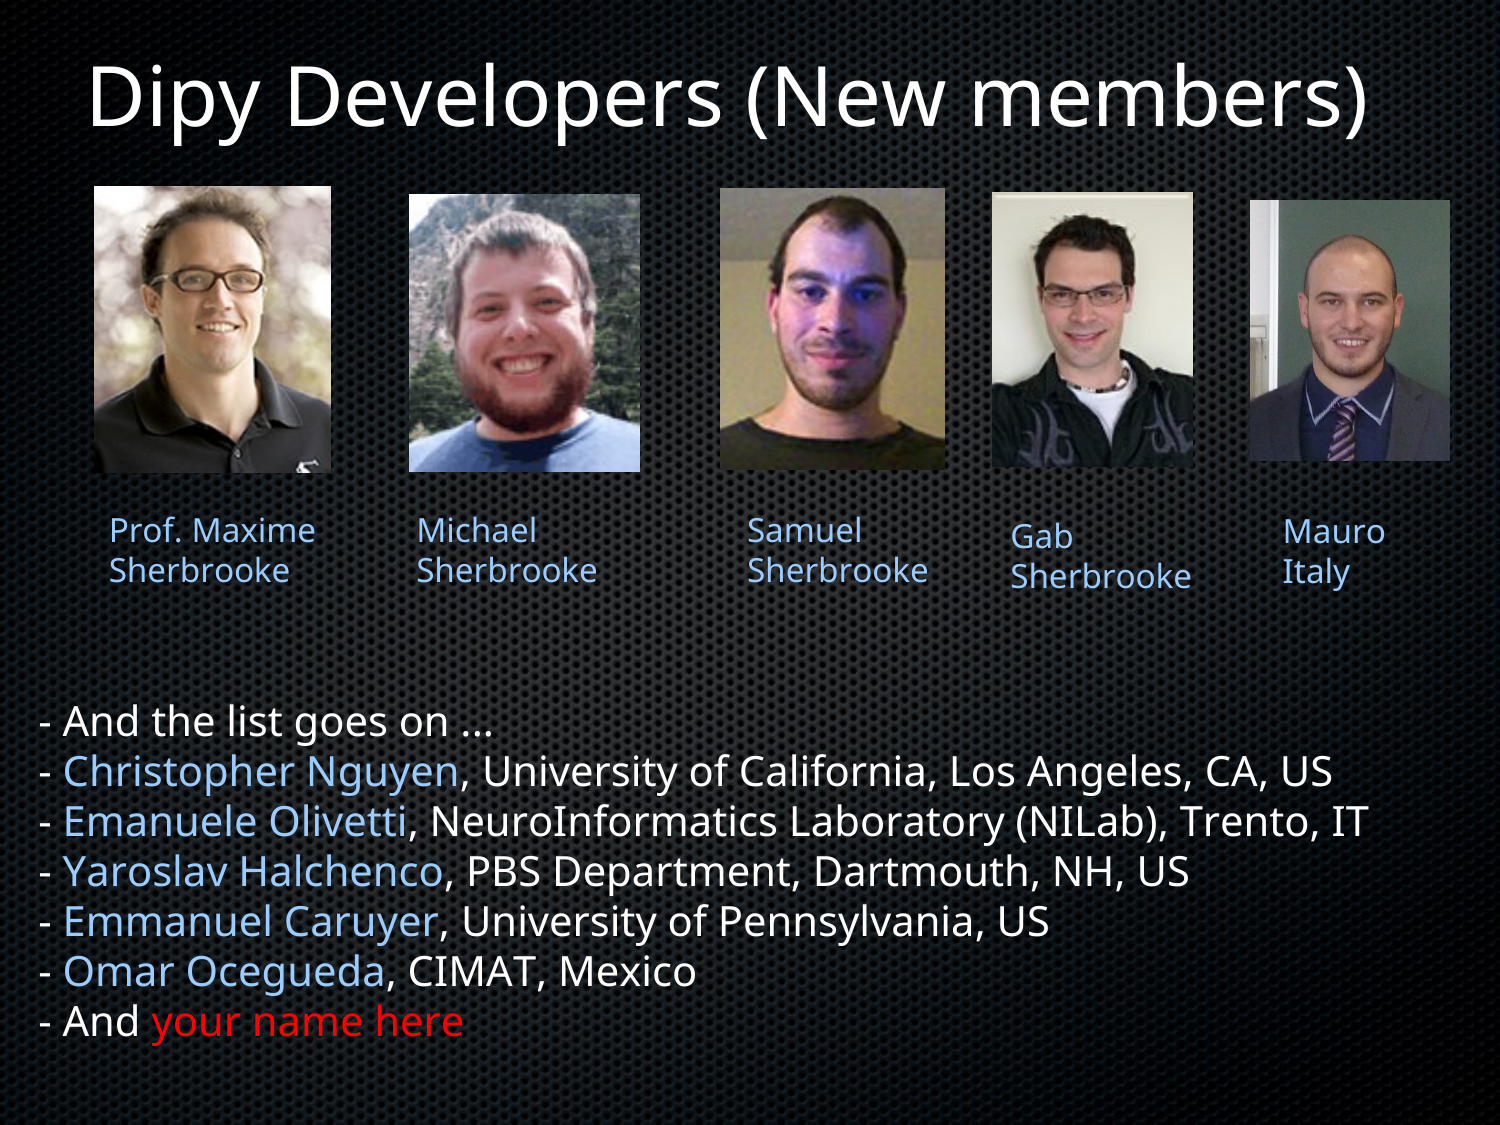

Dipy Developers (New members)
Prof. Maxime
Sherbrooke
Samuel
Sherbrooke
Michael
Sherbrooke
Mauro
Italy
Gab
Sherbrooke
- And the list goes on ...
- Christopher Nguyen, University of California, Los Angeles, CA, US
- Emanuele Olivetti, NeuroInformatics Laboratory (NILab), Trento, IT
- Yaroslav Halchenco, PBS Department, Dartmouth, NH, US
- Emmanuel Caruyer, University of Pennsylvania, US
- Omar Ocegueda, CIMAT, Mexico
- And your name here